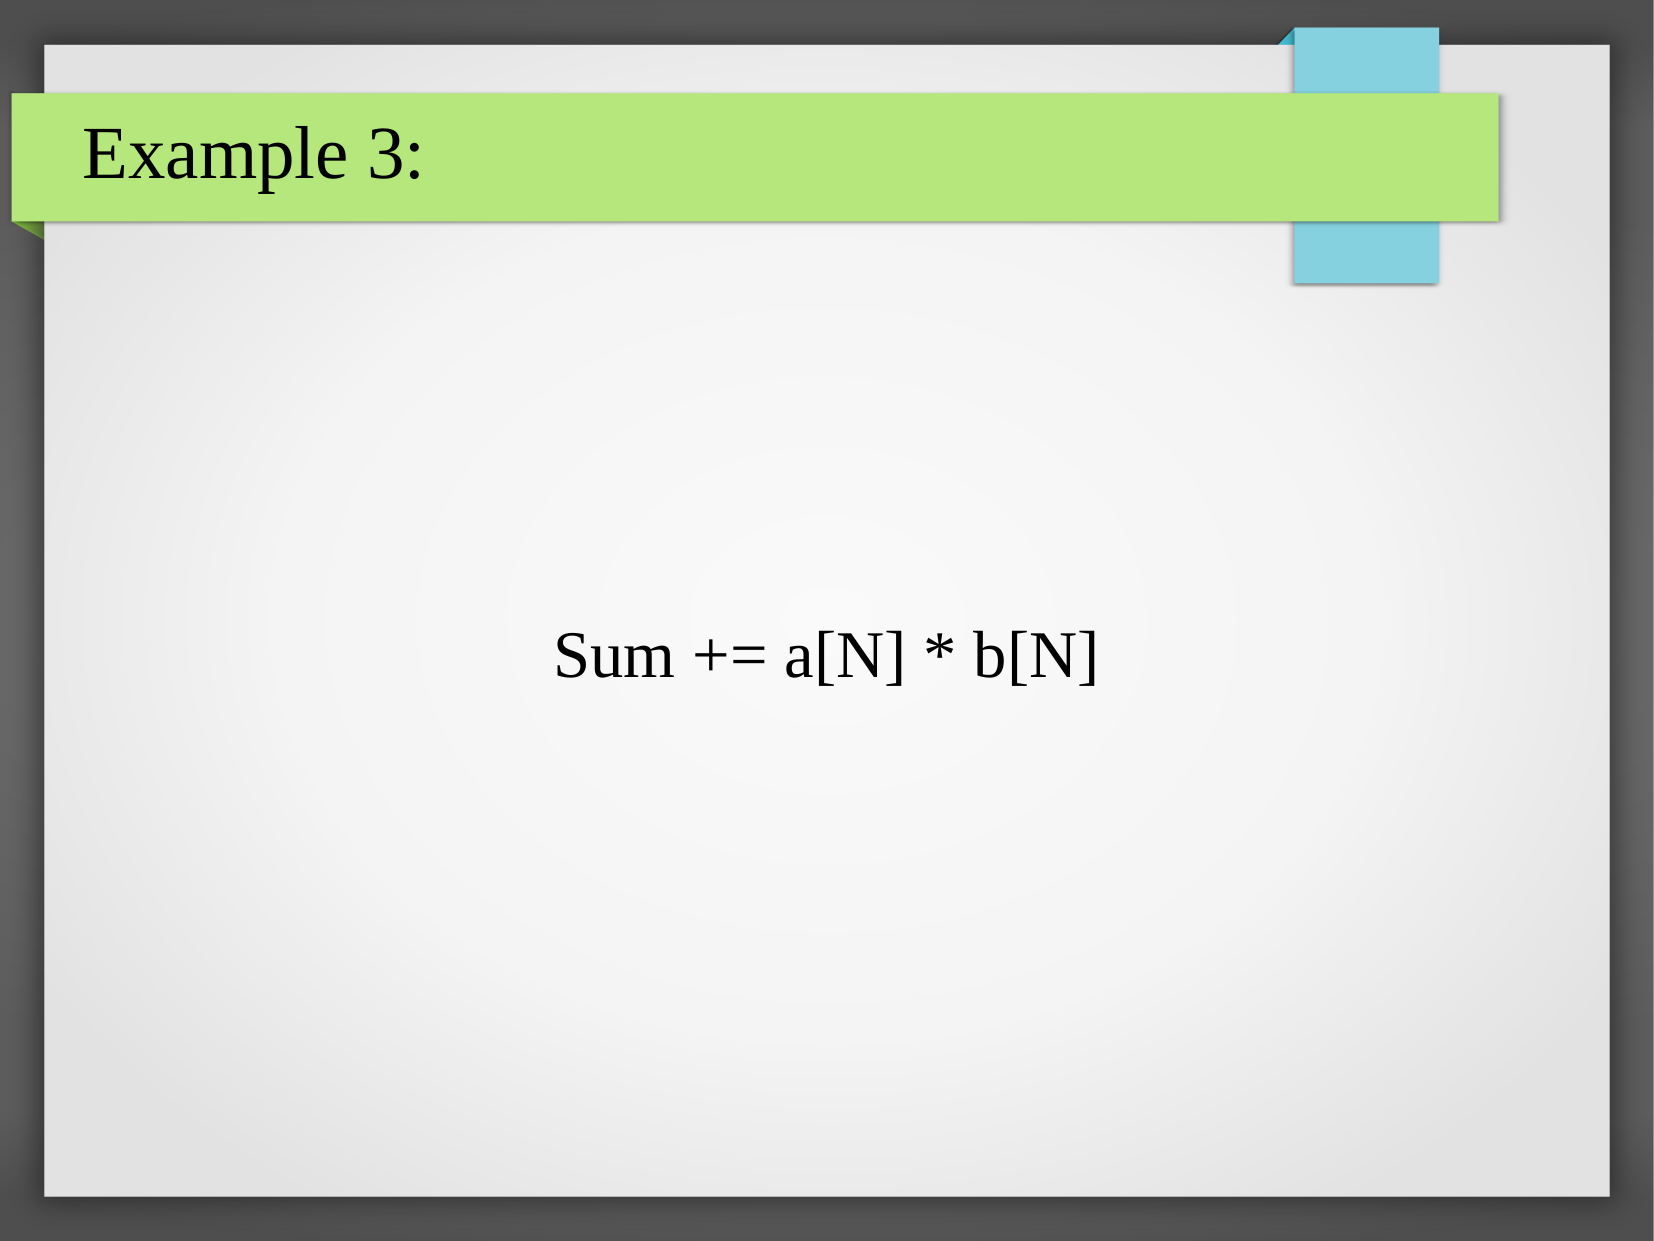

# Example 3:
Sum += a[N] * b[N]